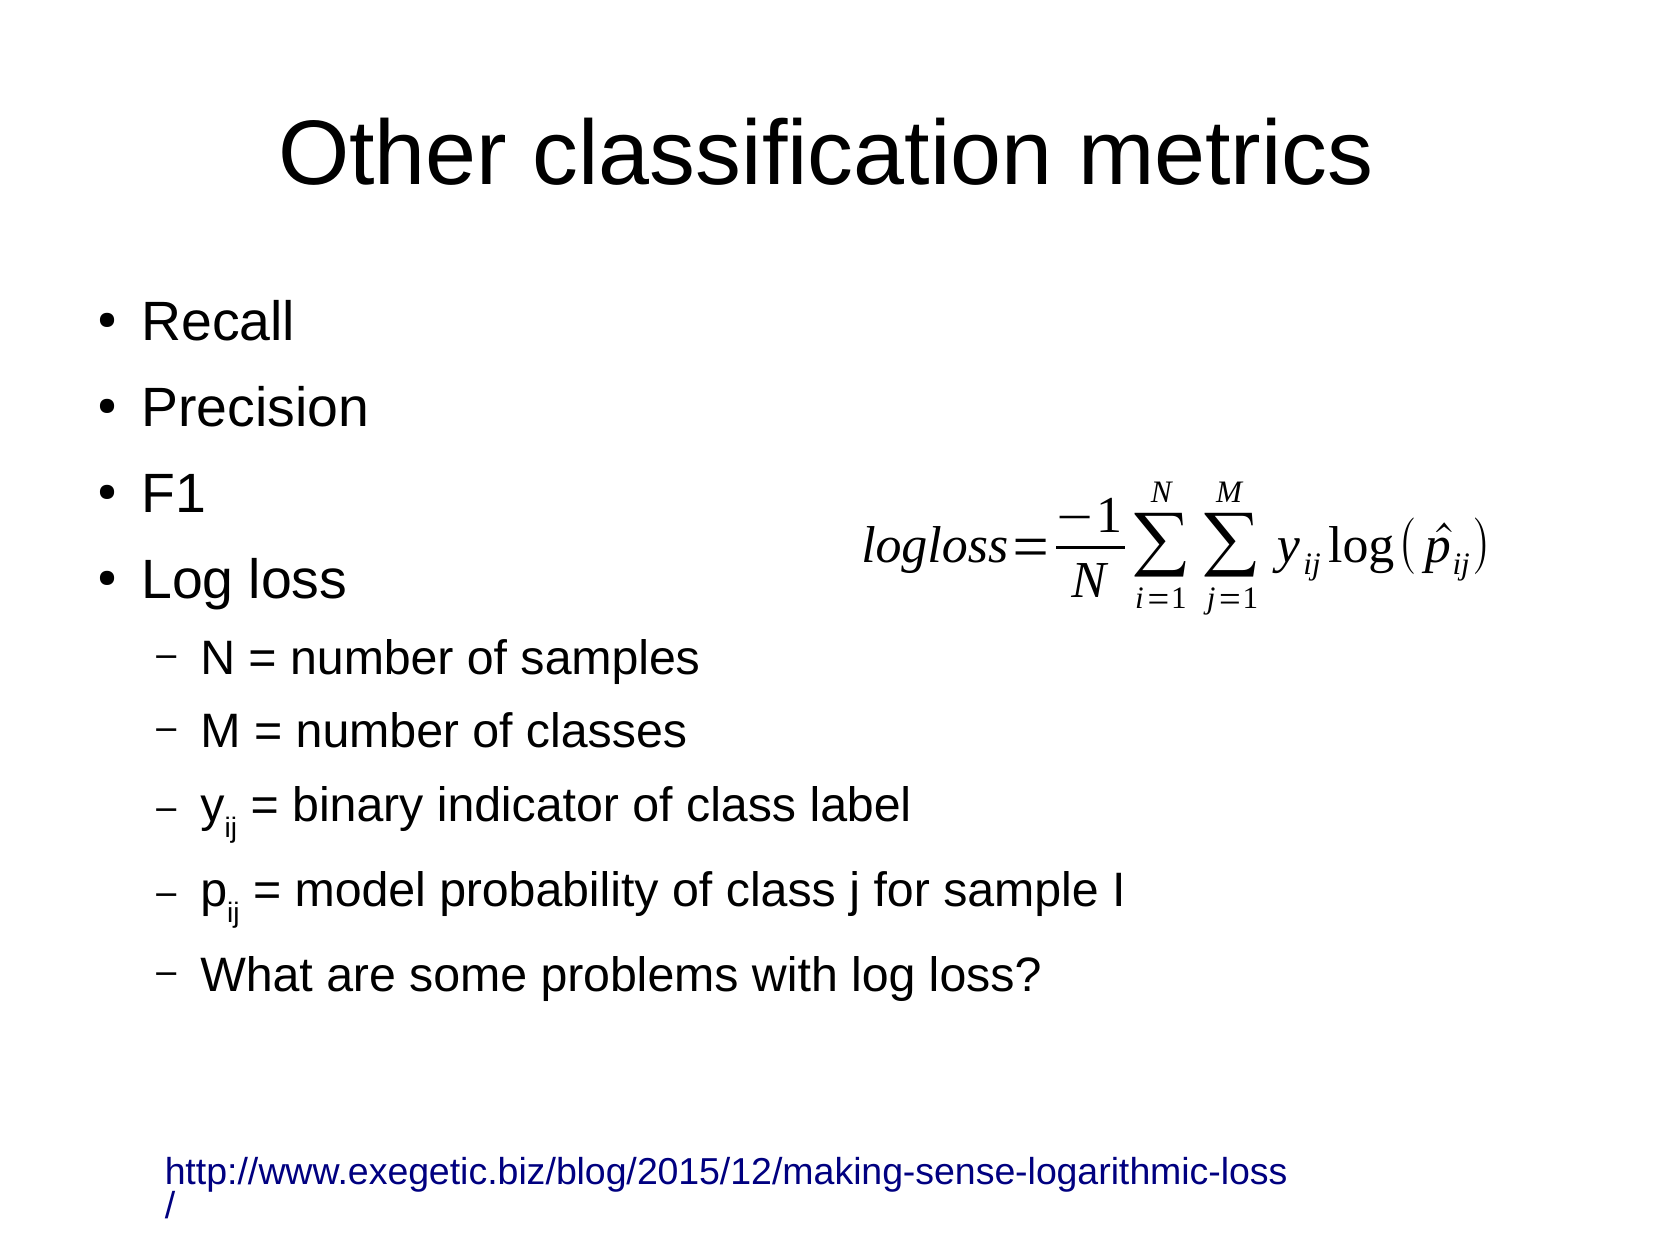

# Other classification metrics
Recall
Precision
F1
Log loss
N = number of samples
M = number of classes
yij = binary indicator of class label
pij = model probability of class j for sample I
What are some problems with log loss?
http://www.exegetic.biz/blog/2015/12/making-sense-logarithmic-loss/